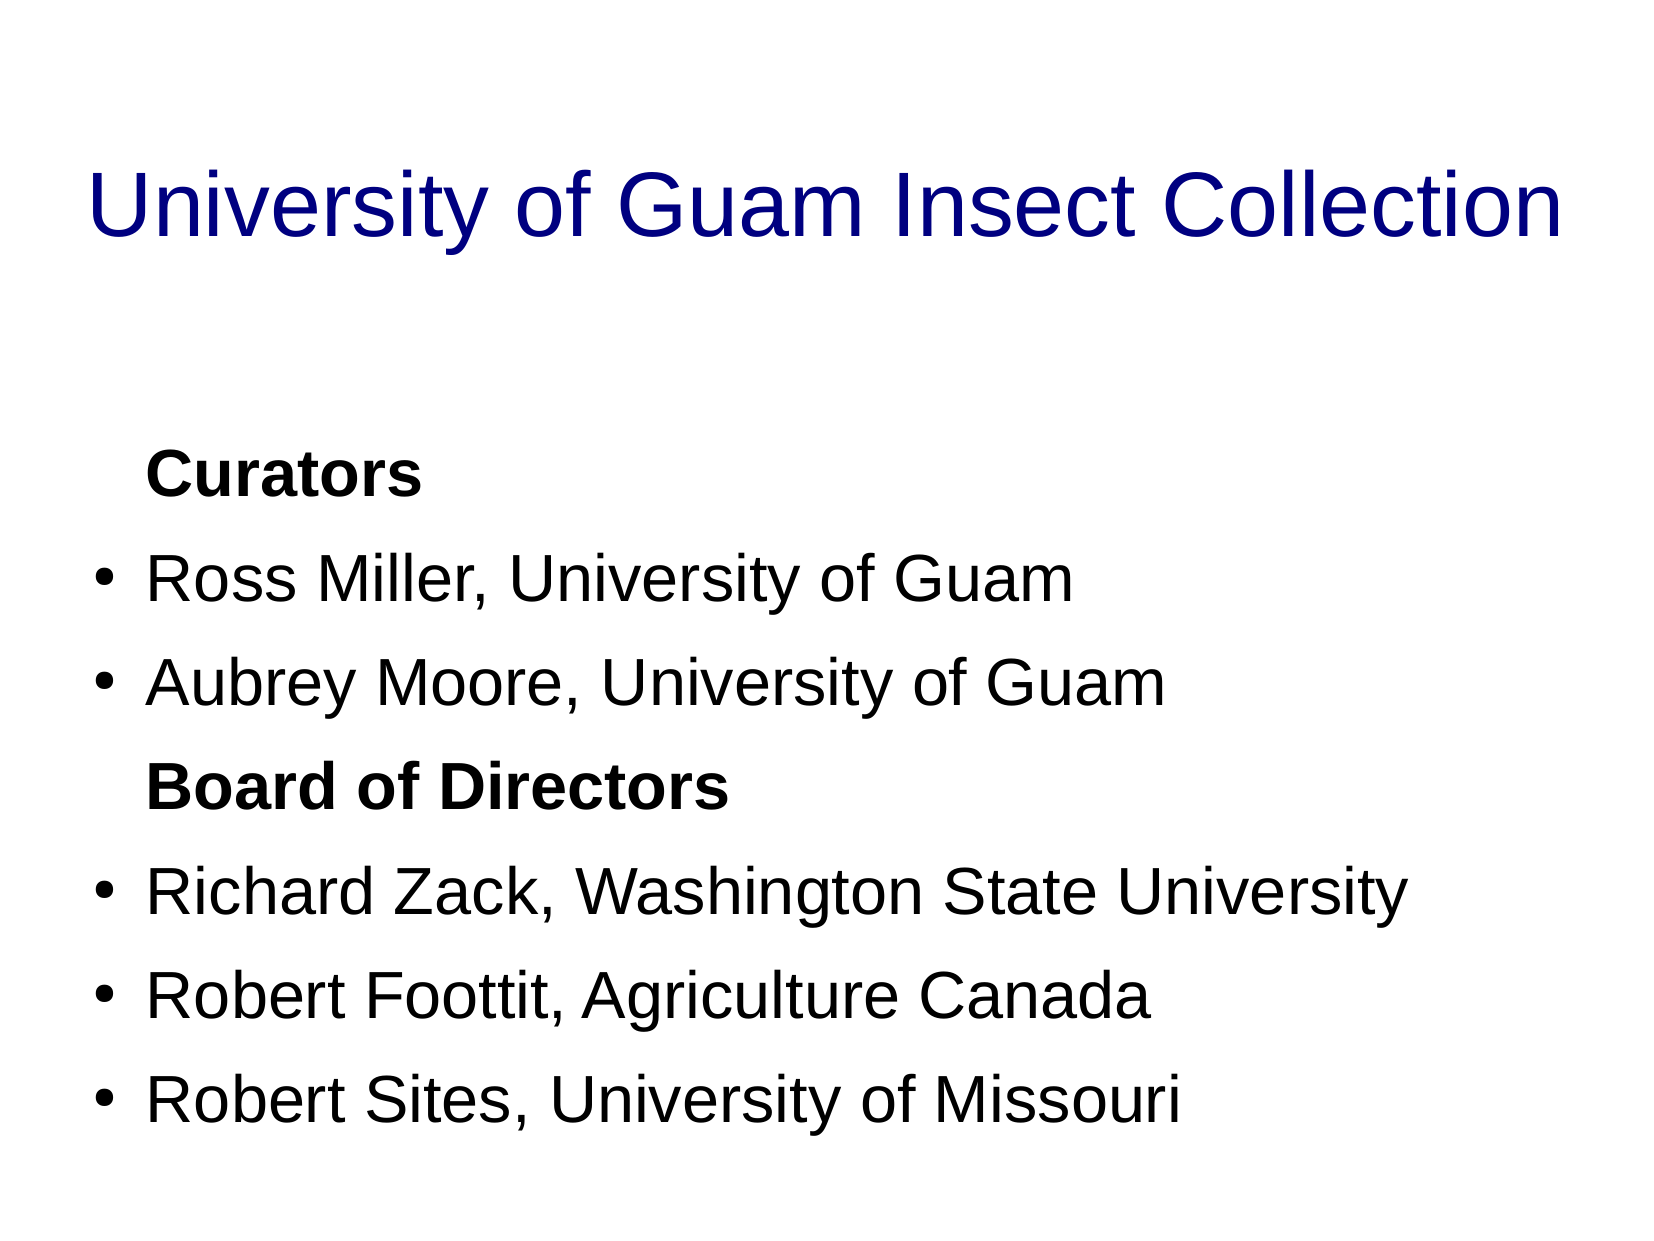

# University of Guam Insect Collection
Curators
Ross Miller, University of Guam
Aubrey Moore, University of Guam
Board of Directors
Richard Zack, Washington State University
Robert Foottit, Agriculture Canada
Robert Sites, University of Missouri